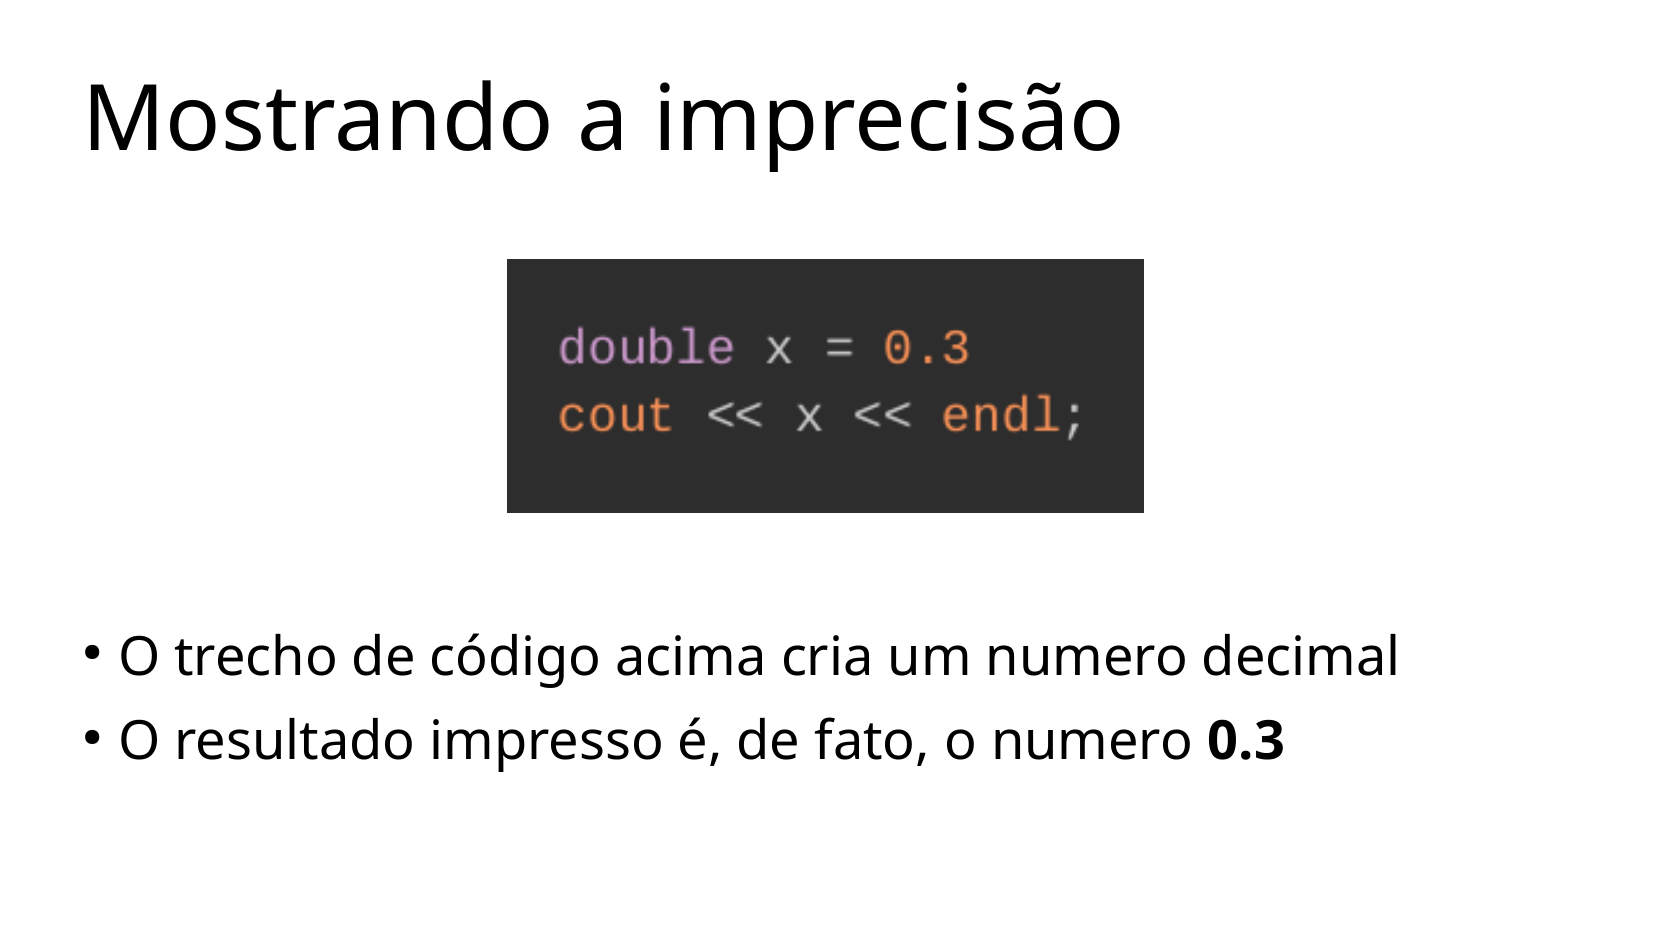

# Mostrando a imprecisão
O trecho de código acima cria um numero decimal
O resultado impresso é, de fato, o numero 0.3